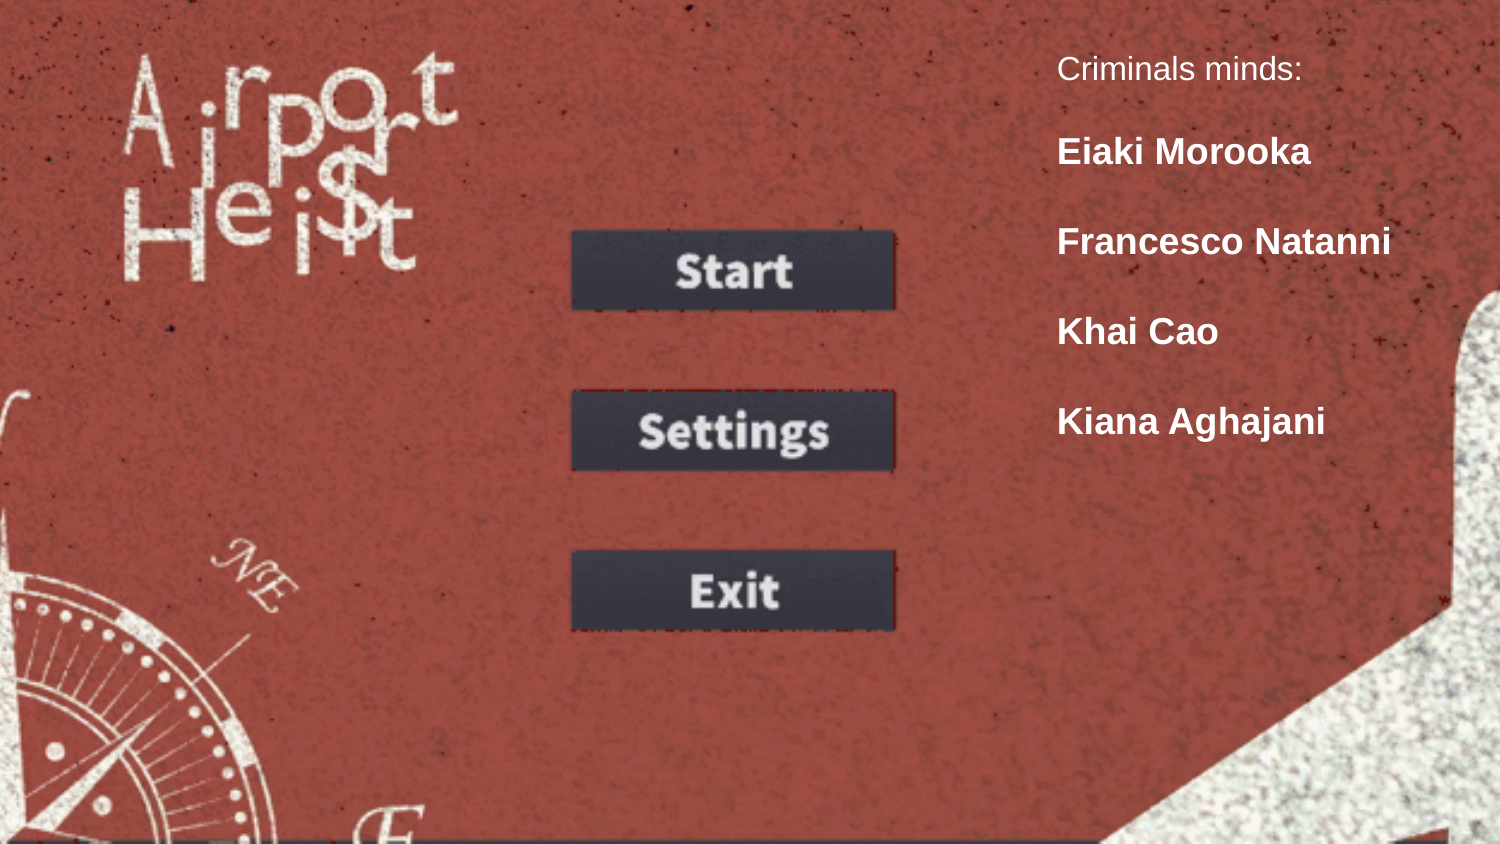

Criminals minds:
Eiaki Morooka
Francesco Natanni
Khai Cao
Kiana Aghajani